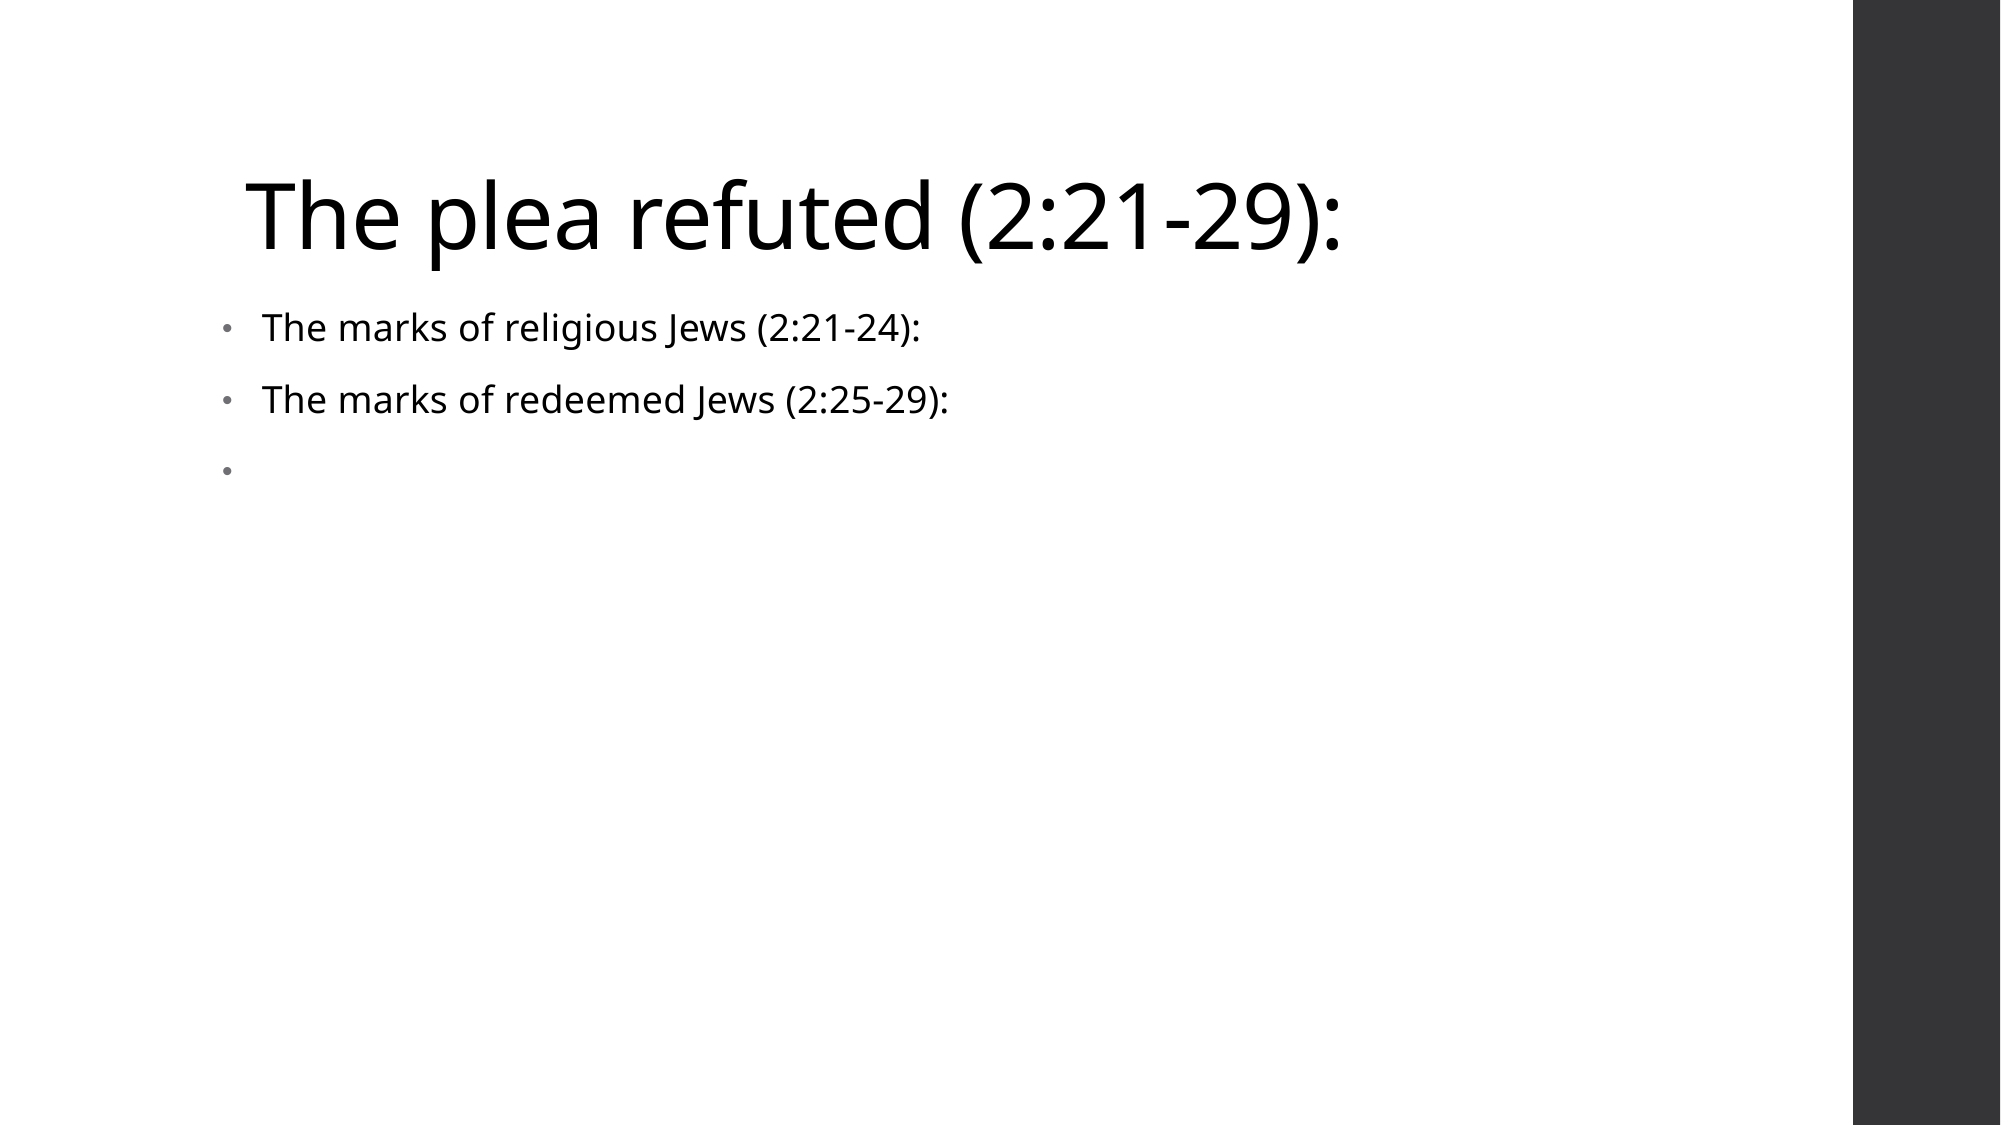

# The plea refuted (2:21-29):
 The marks of religious Jews (2:21-24):
 The marks of redeemed Jews (2:25-29):